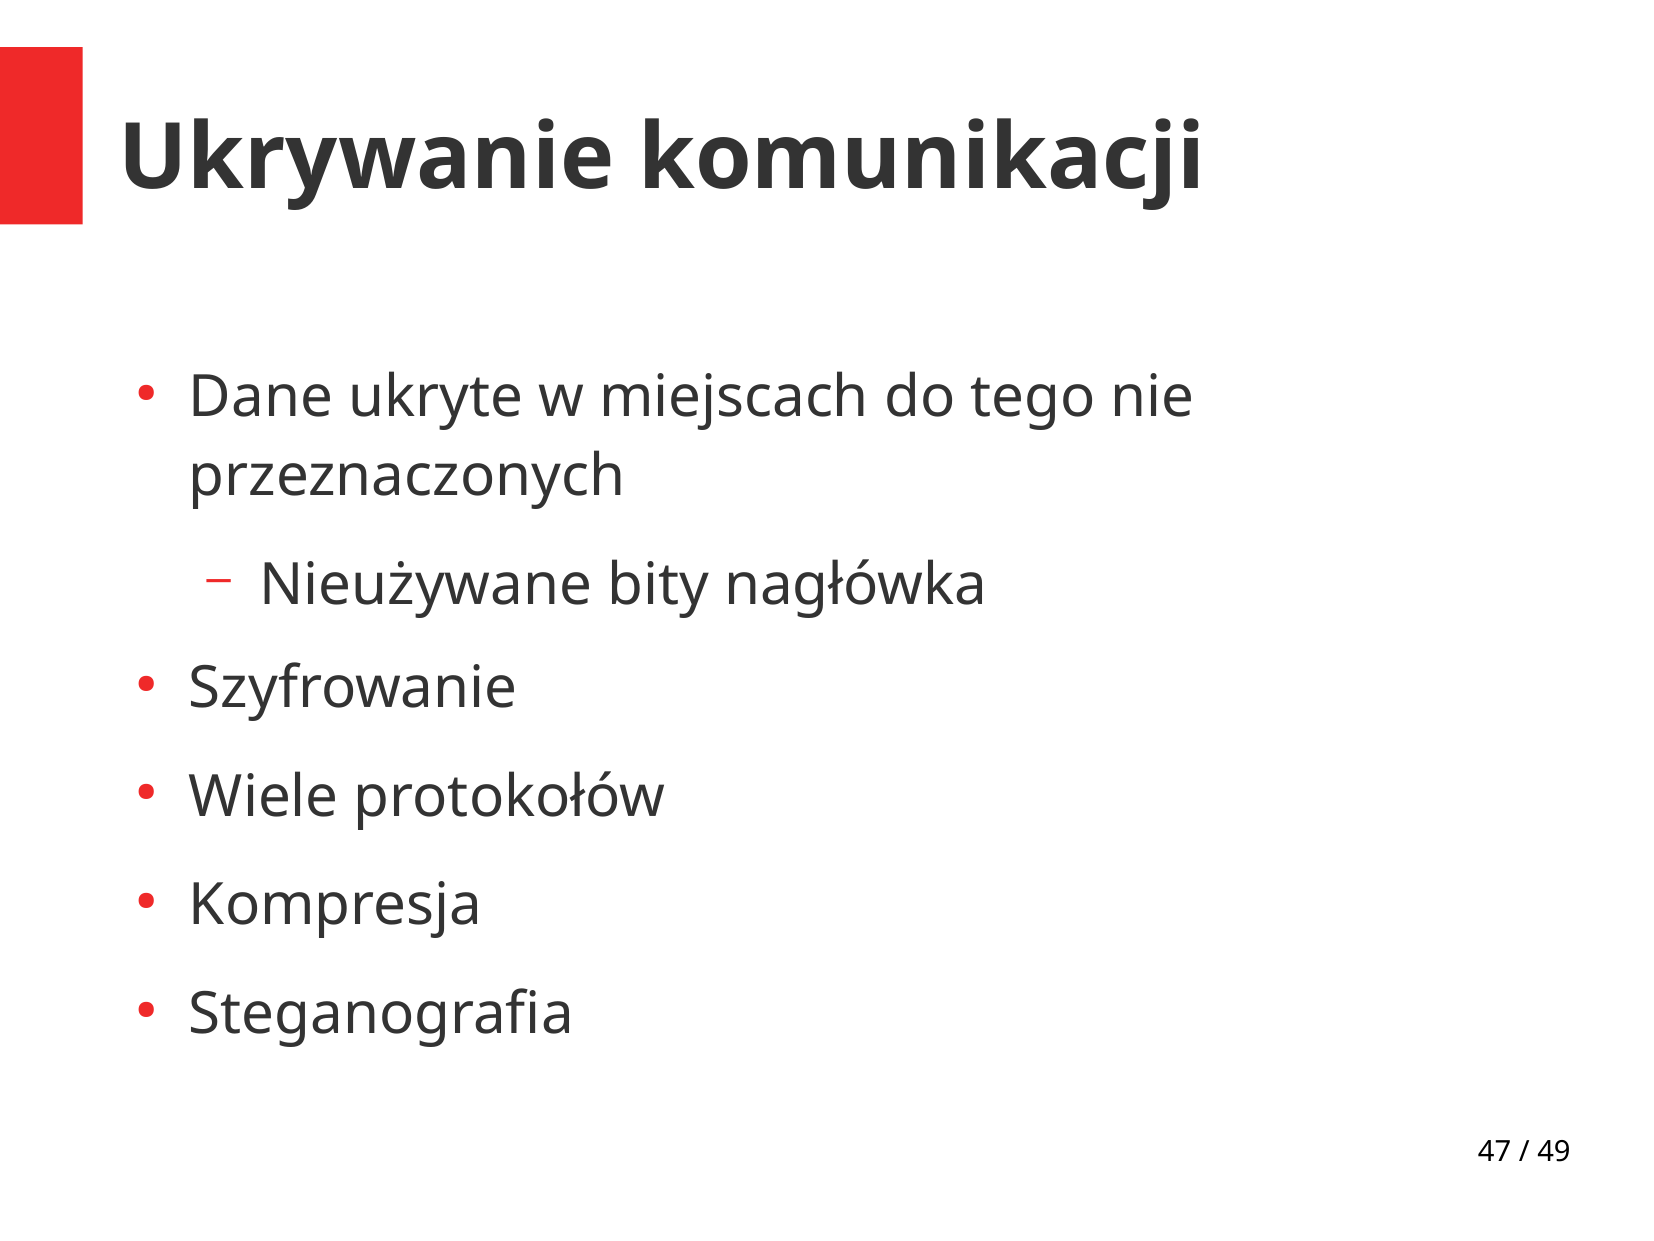

# Ukrywanie komunikacji
Dane ukryte w miejscach do tego nie przeznaczonych
Nieużywane bity nagłówka
Szyfrowanie
Wiele protokołów
Kompresja
Steganografia
47